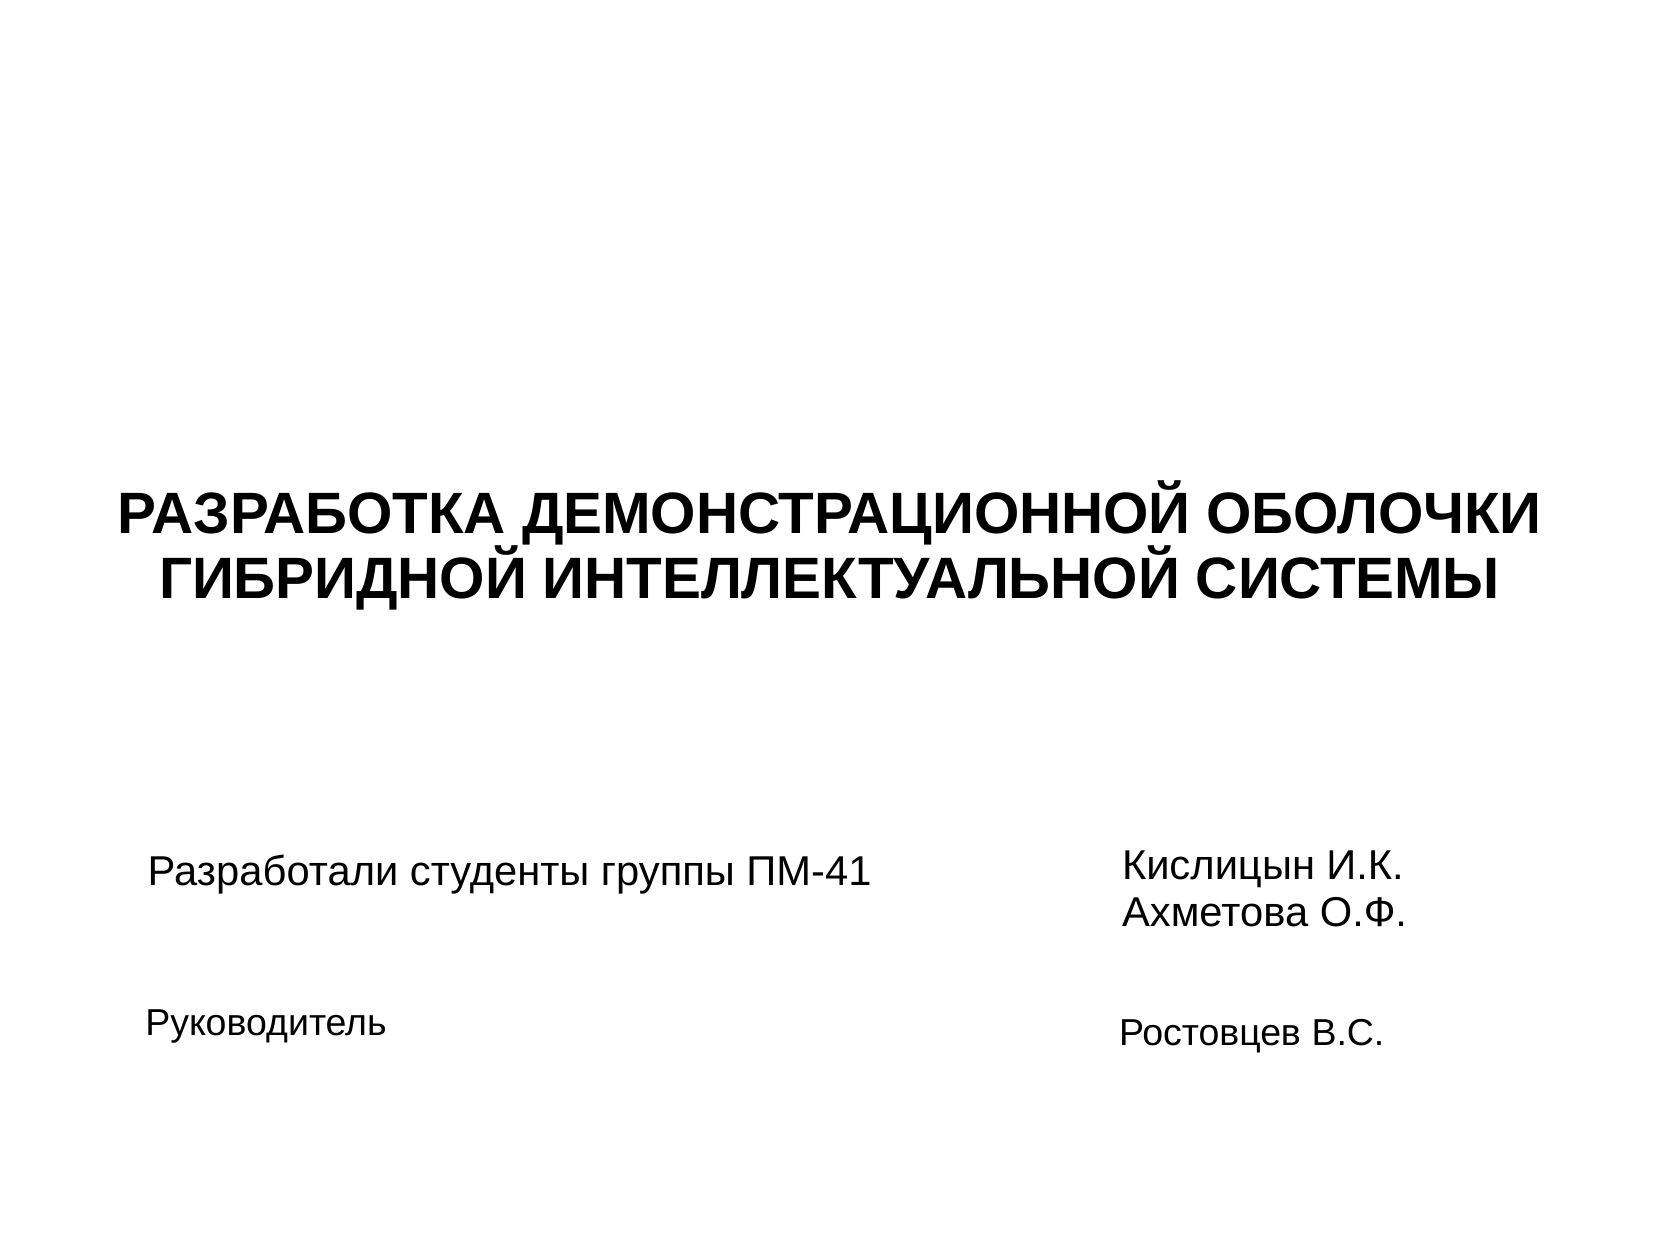

# РАЗРАБОТКА ДЕМОНСТРАЦИОННОЙ ОБОЛОЧКИ ГИБРИДНОЙ ИНТЕЛЛЕКТУАЛЬНОЙ СИСТЕМЫ
Разработали студенты группы ПМ-41
Кислицын И.К.
Ахметова О.Ф.
Руководитель
Ростовцев В.С.